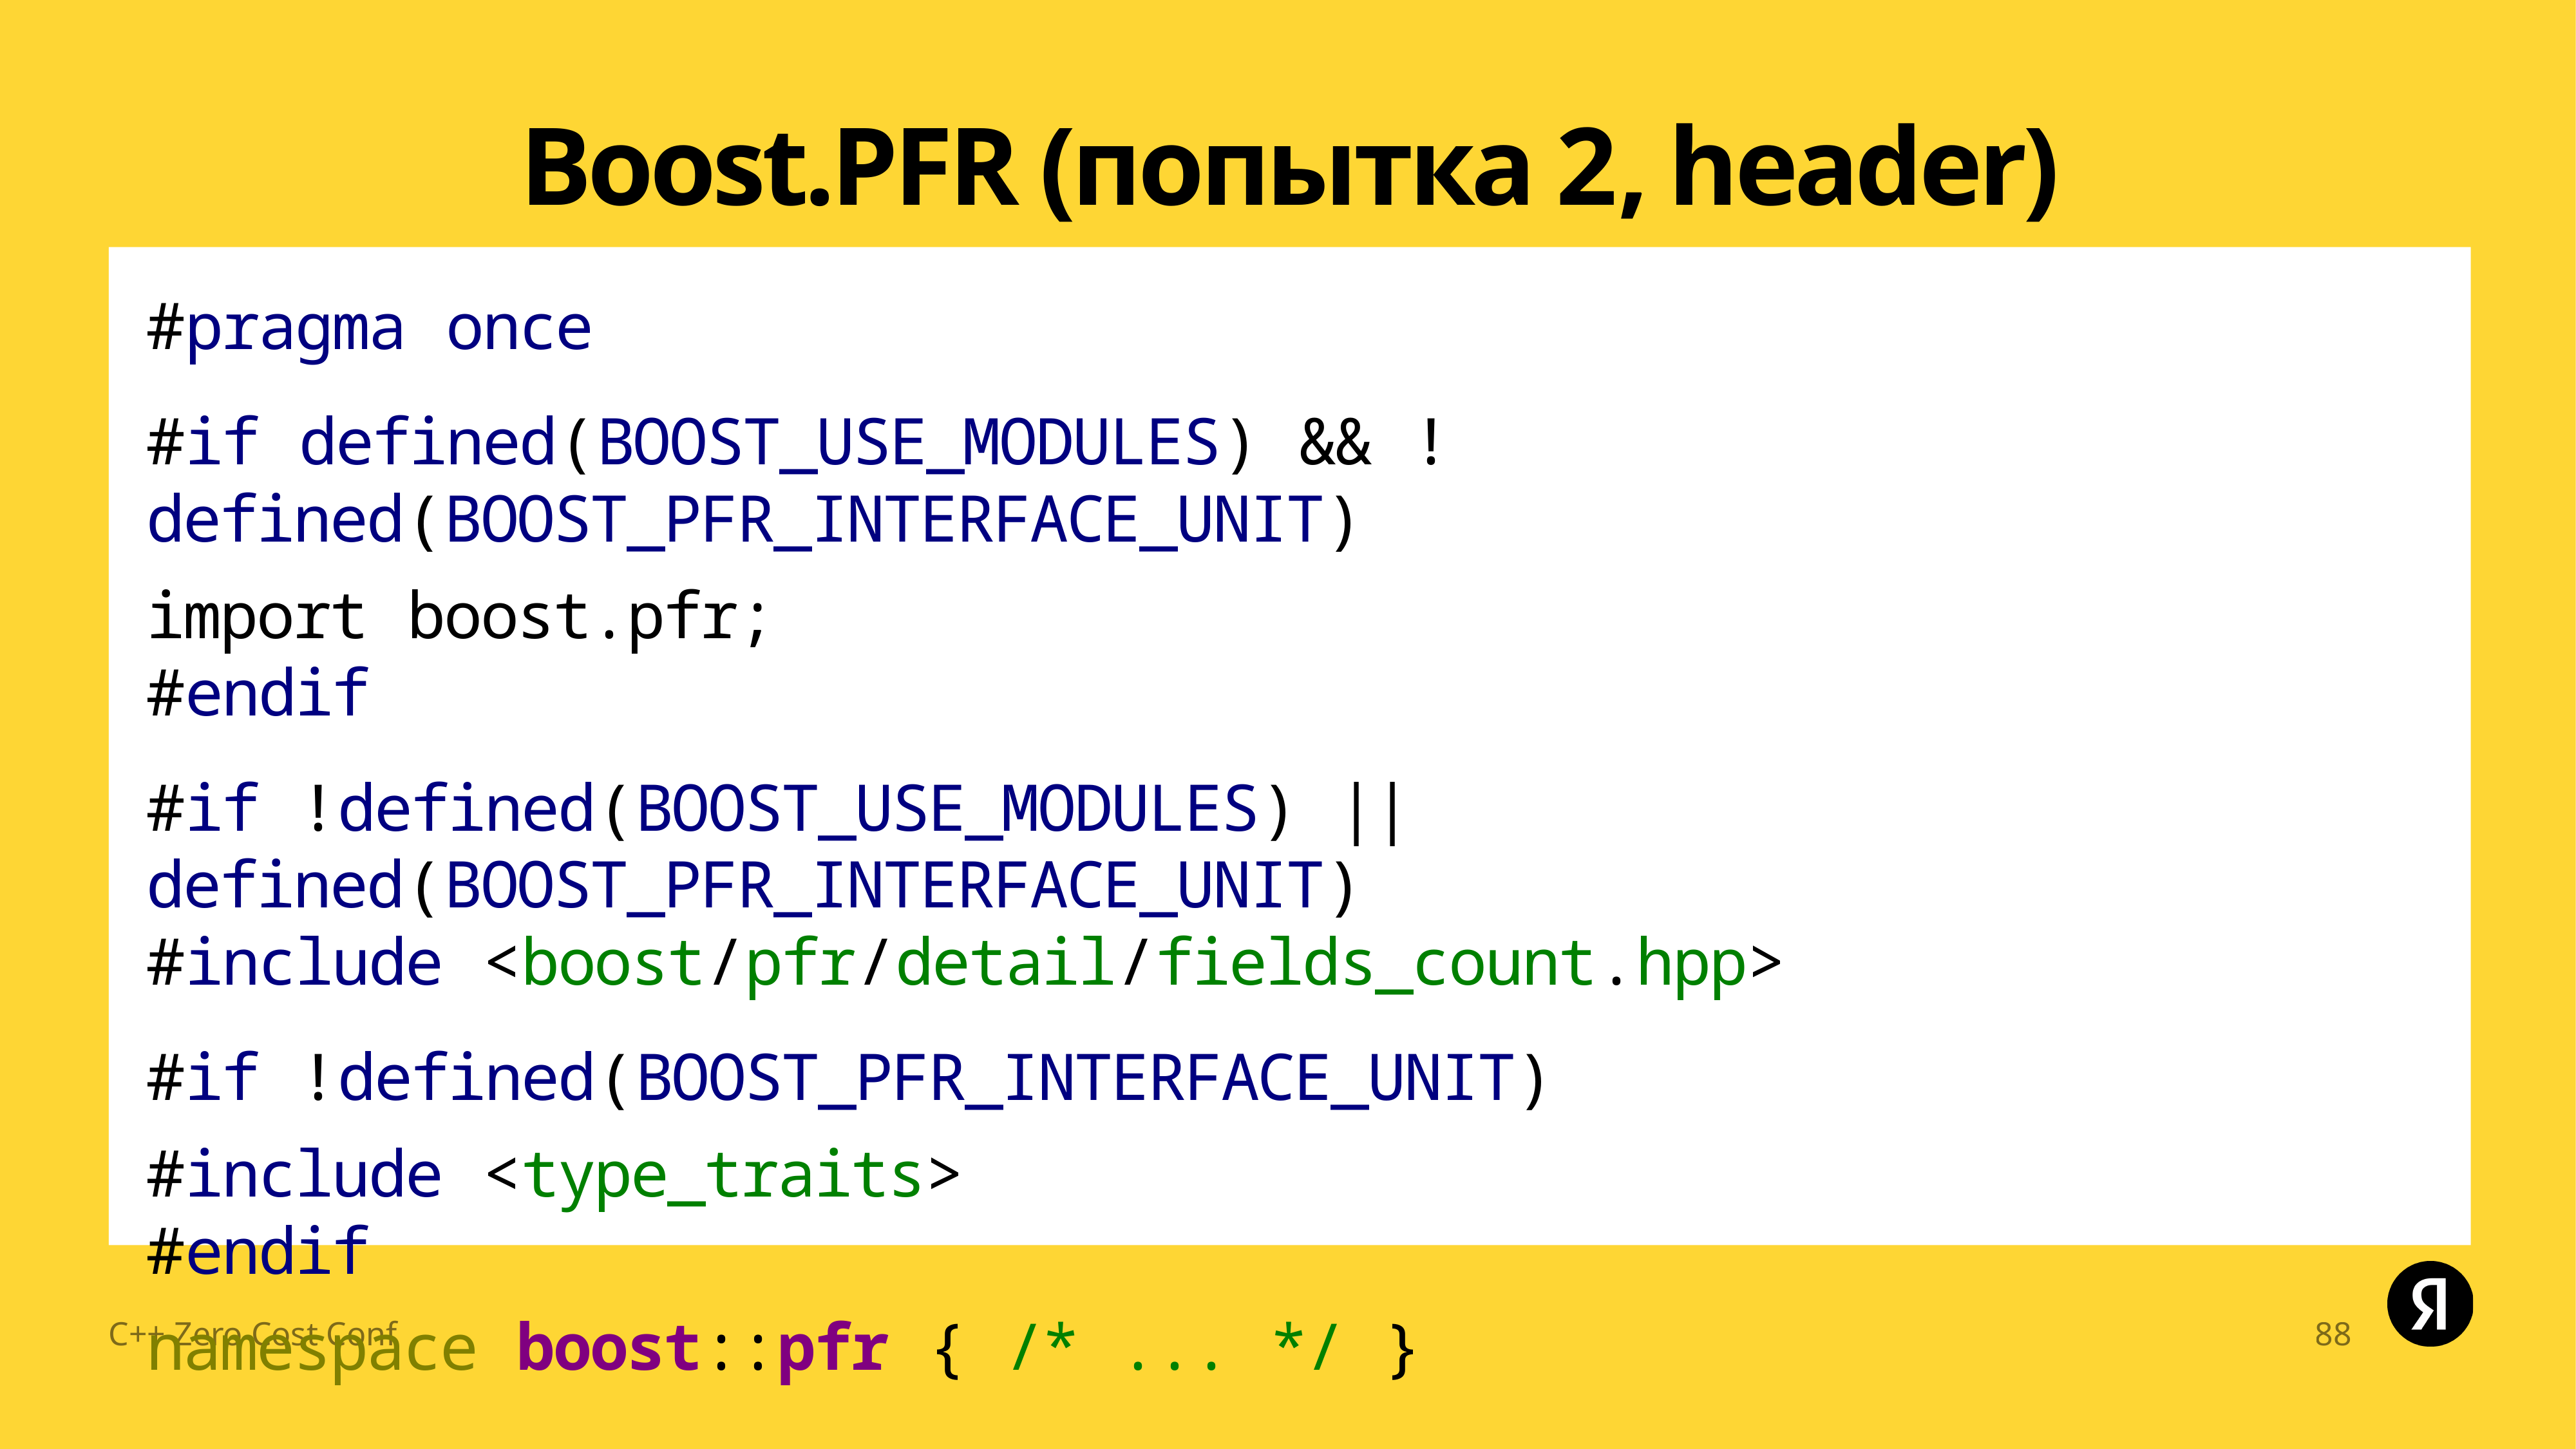

Boost.PFR (попытка 2, header)
# #pragma once
#if defined(BOOST_USE_MODULES) && !defined(BOOST_PFR_INTERFACE_UNIT)
import boost.pfr;
#endif
#if !defined(BOOST_USE_MODULES) || defined(BOOST_PFR_INTERFACE_UNIT)
#include <boost/pfr/detail/fields_count.hpp>
#if !defined(BOOST_PFR_INTERFACE_UNIT)
#include <type_traits>
#endif
namespace boost::pfr { /* ... */ }
C++ Zero Cost Conf
88